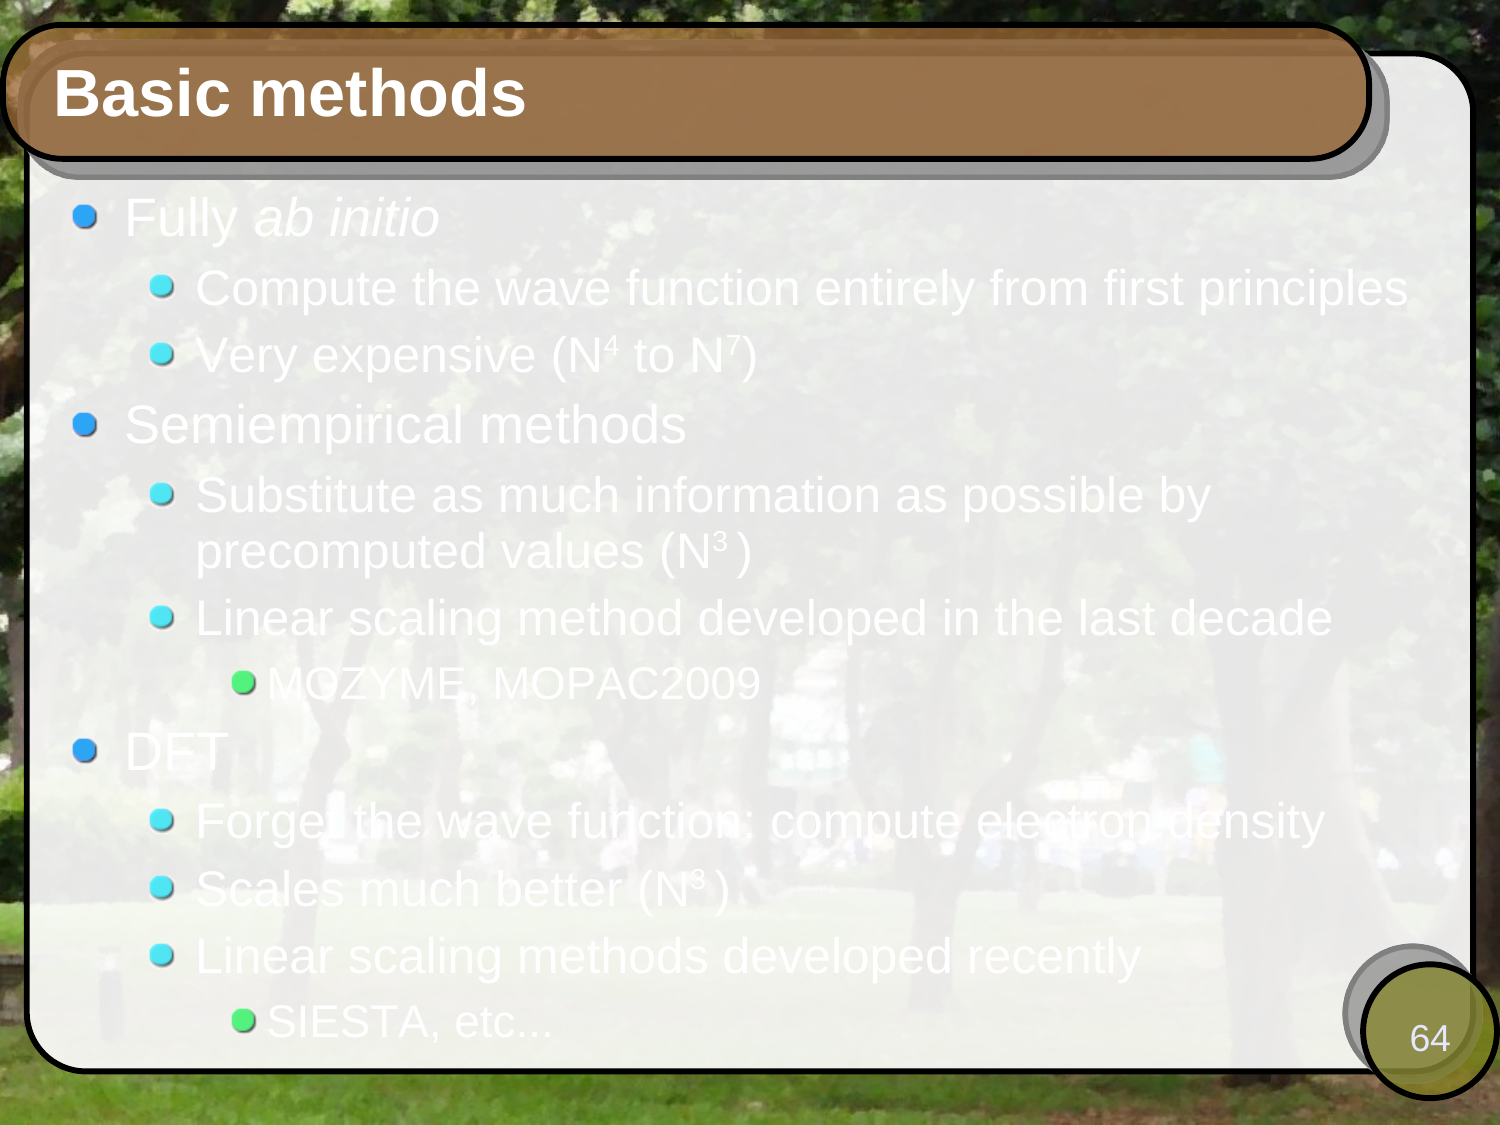

# Basic methods
Fully ab initio
Compute the wave function entirely from first principles
Very expensive (N4 to N7)
Semiempirical methods
Substitute as much information as possible by precomputed values (N3 )
Linear scaling method developed in the last decade
MOZYME, MOPAC2009
DFT
Forget the wave function: compute electron density
Scales much better (N3 )
Linear scaling methods developed recently
SIESTA, etc...
64